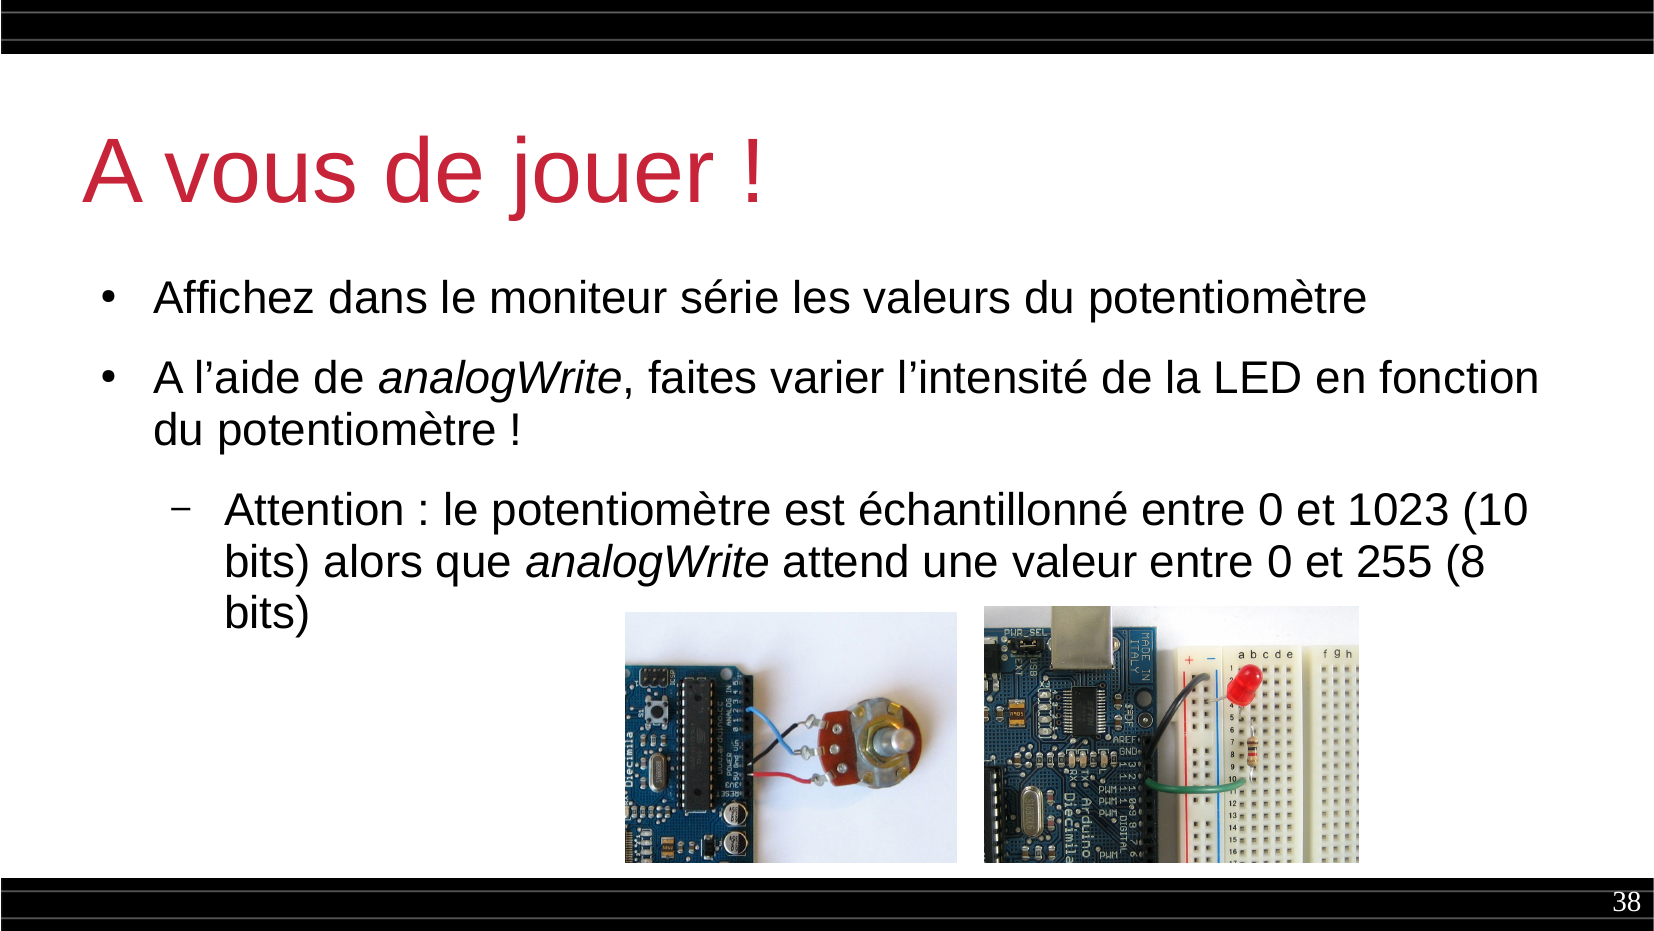

# A vous de jouer !
Affichez dans le moniteur série les valeurs du potentiomètre
A l’aide de analogWrite, faites varier l’intensité de la LED en fonction du potentiomètre !
Attention : le potentiomètre est échantillonné entre 0 et 1023 (10 bits) alors que analogWrite attend une valeur entre 0 et 255 (8 bits)